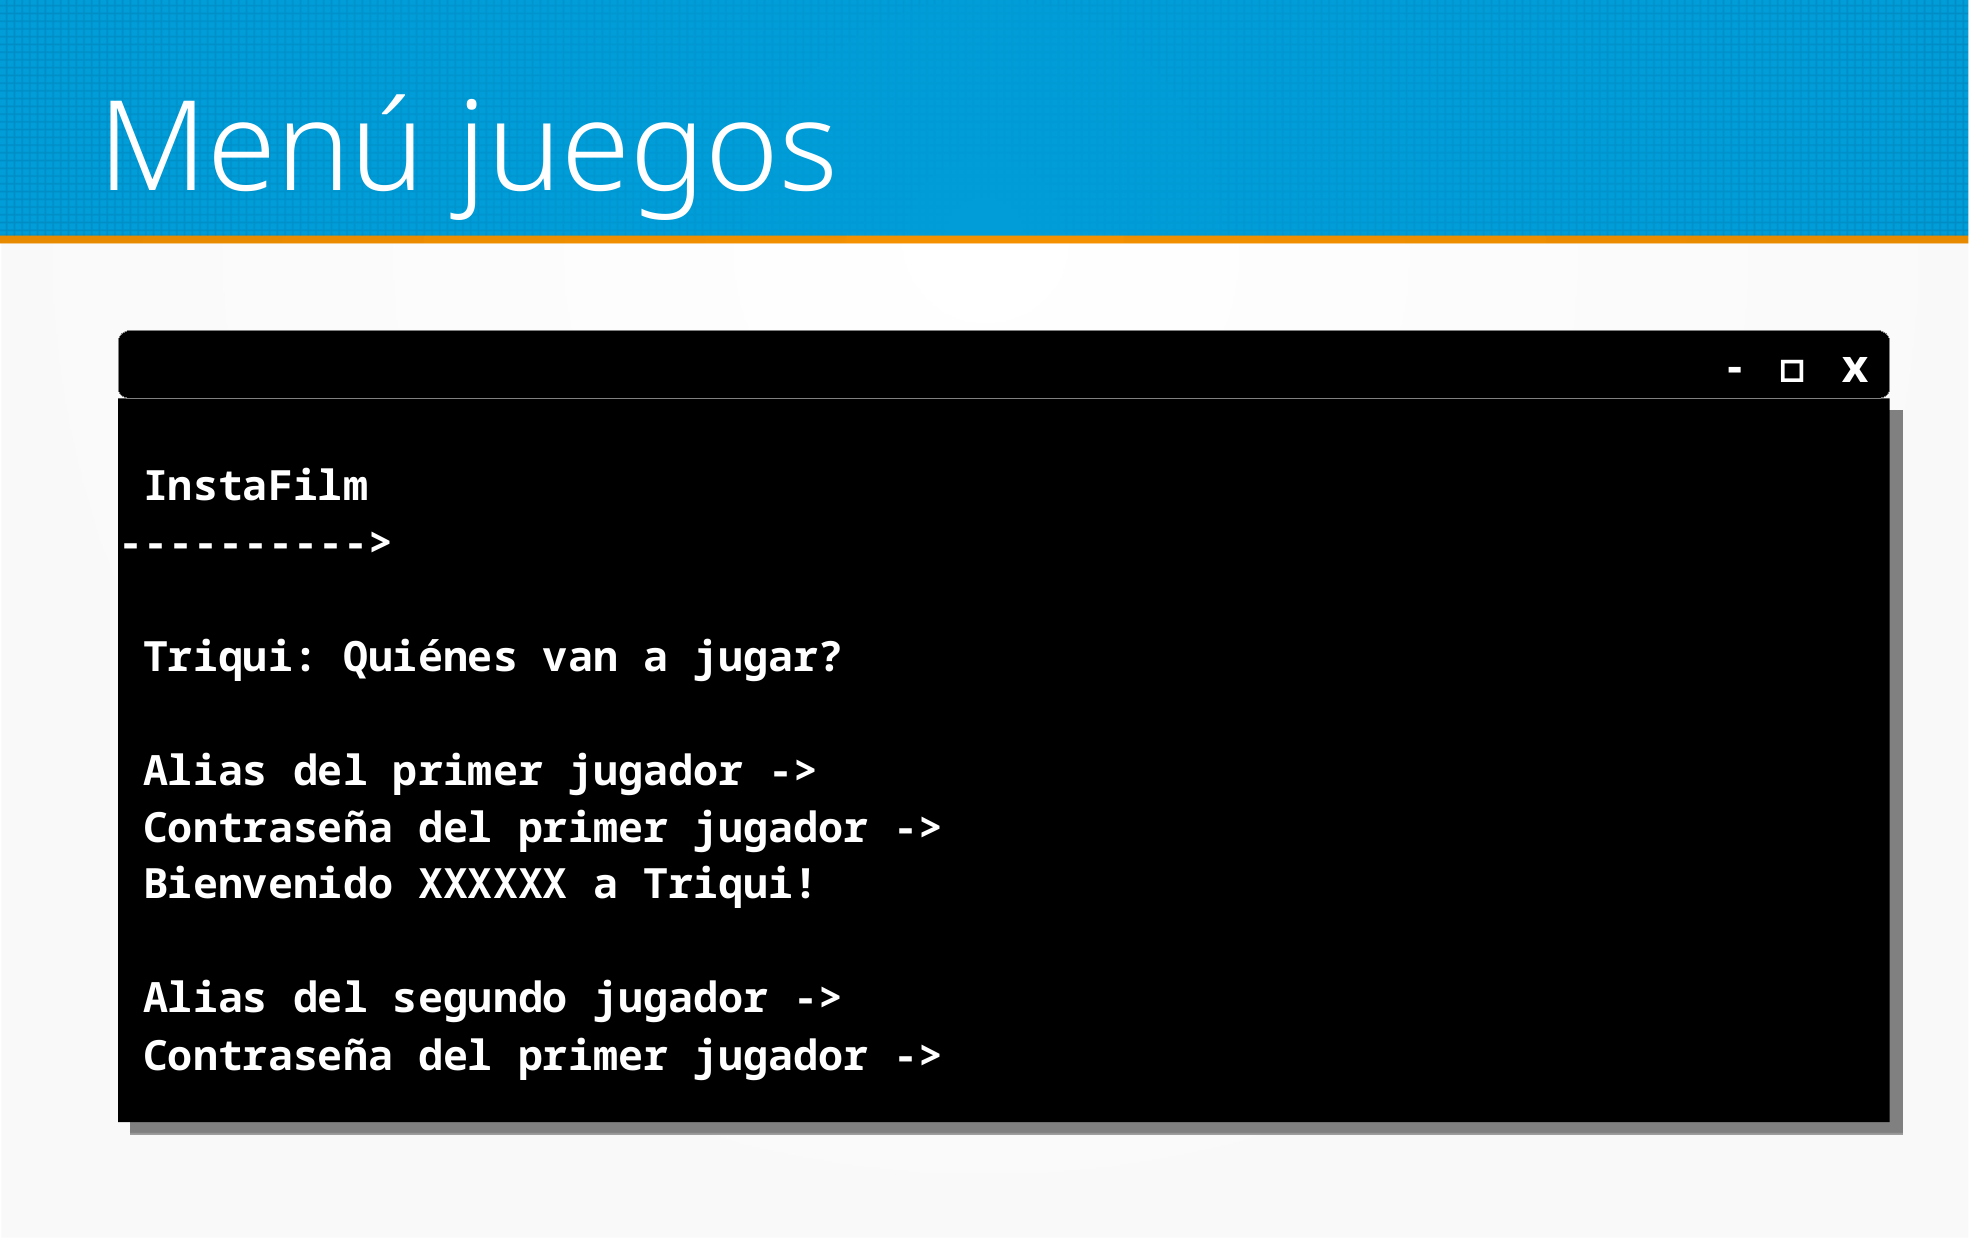

# Menú juegos
- □ x
 InstaFilm
---------->
 Triqui: Quiénes van a jugar?
 Alias del primer jugador ->
 Contraseña del primer jugador ->
 Bienvenido XXXXXX a Triqui!
 Alias del segundo jugador ->
 Contraseña del primer jugador ->